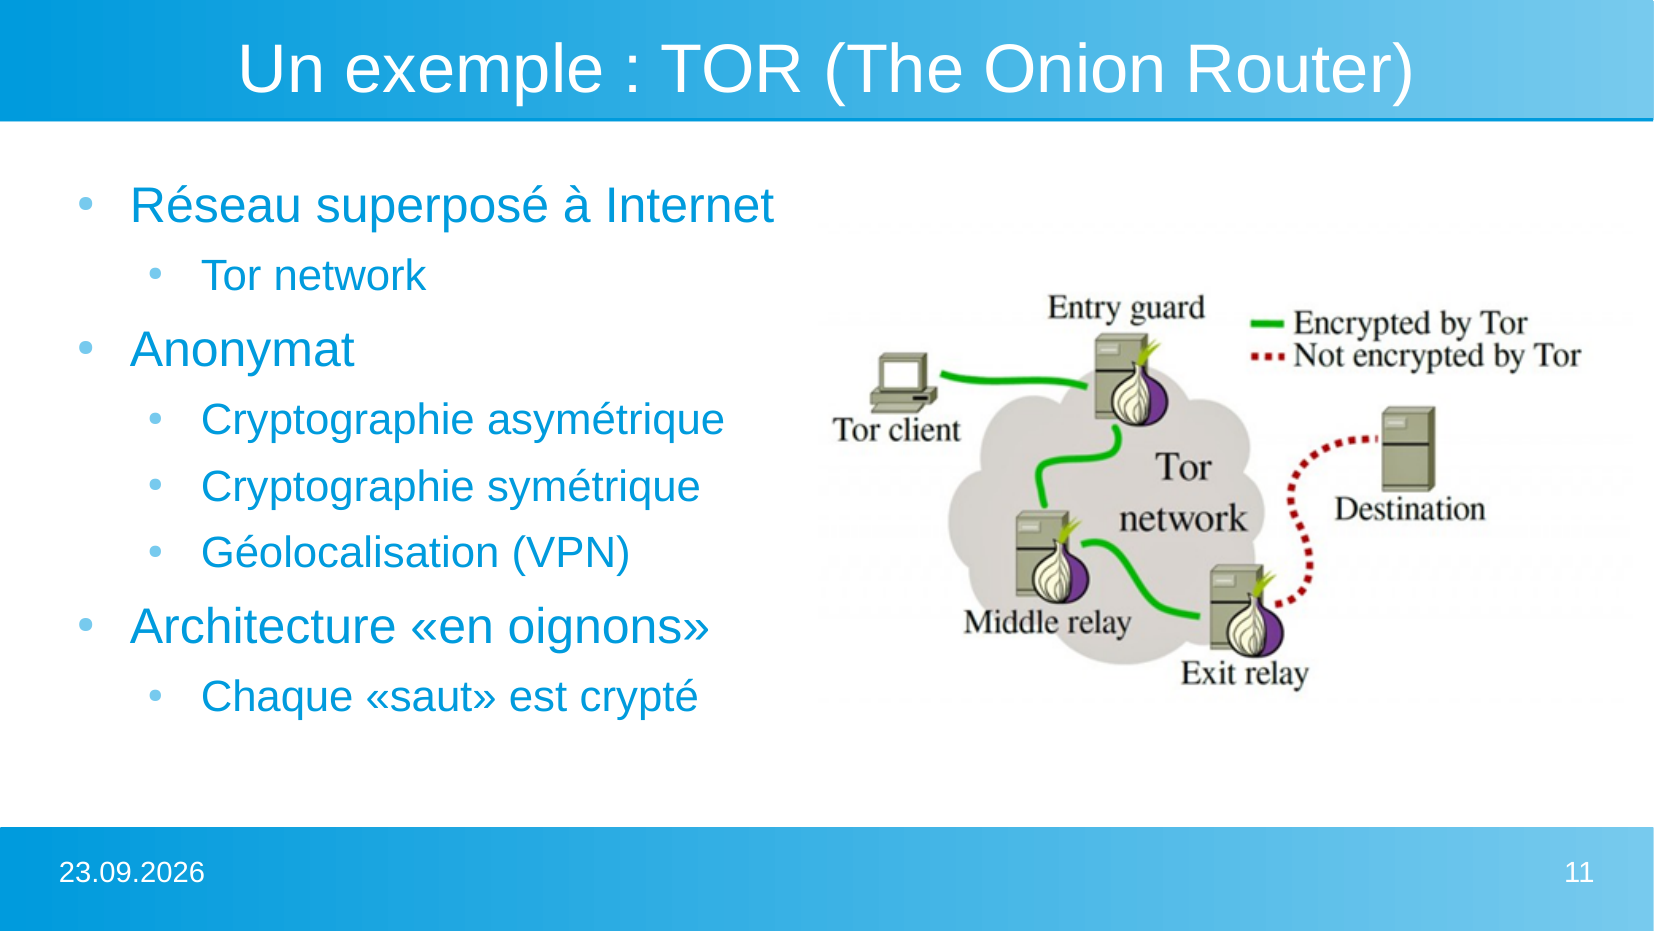

# Un exemple : TOR (The Onion Router)
Réseau superposé à Internet
Tor network
Anonymat
Cryptographie asymétrique
Cryptographie symétrique
Géolocalisation (VPN)
Architecture «en oignons»
Chaque «saut» est crypté
11